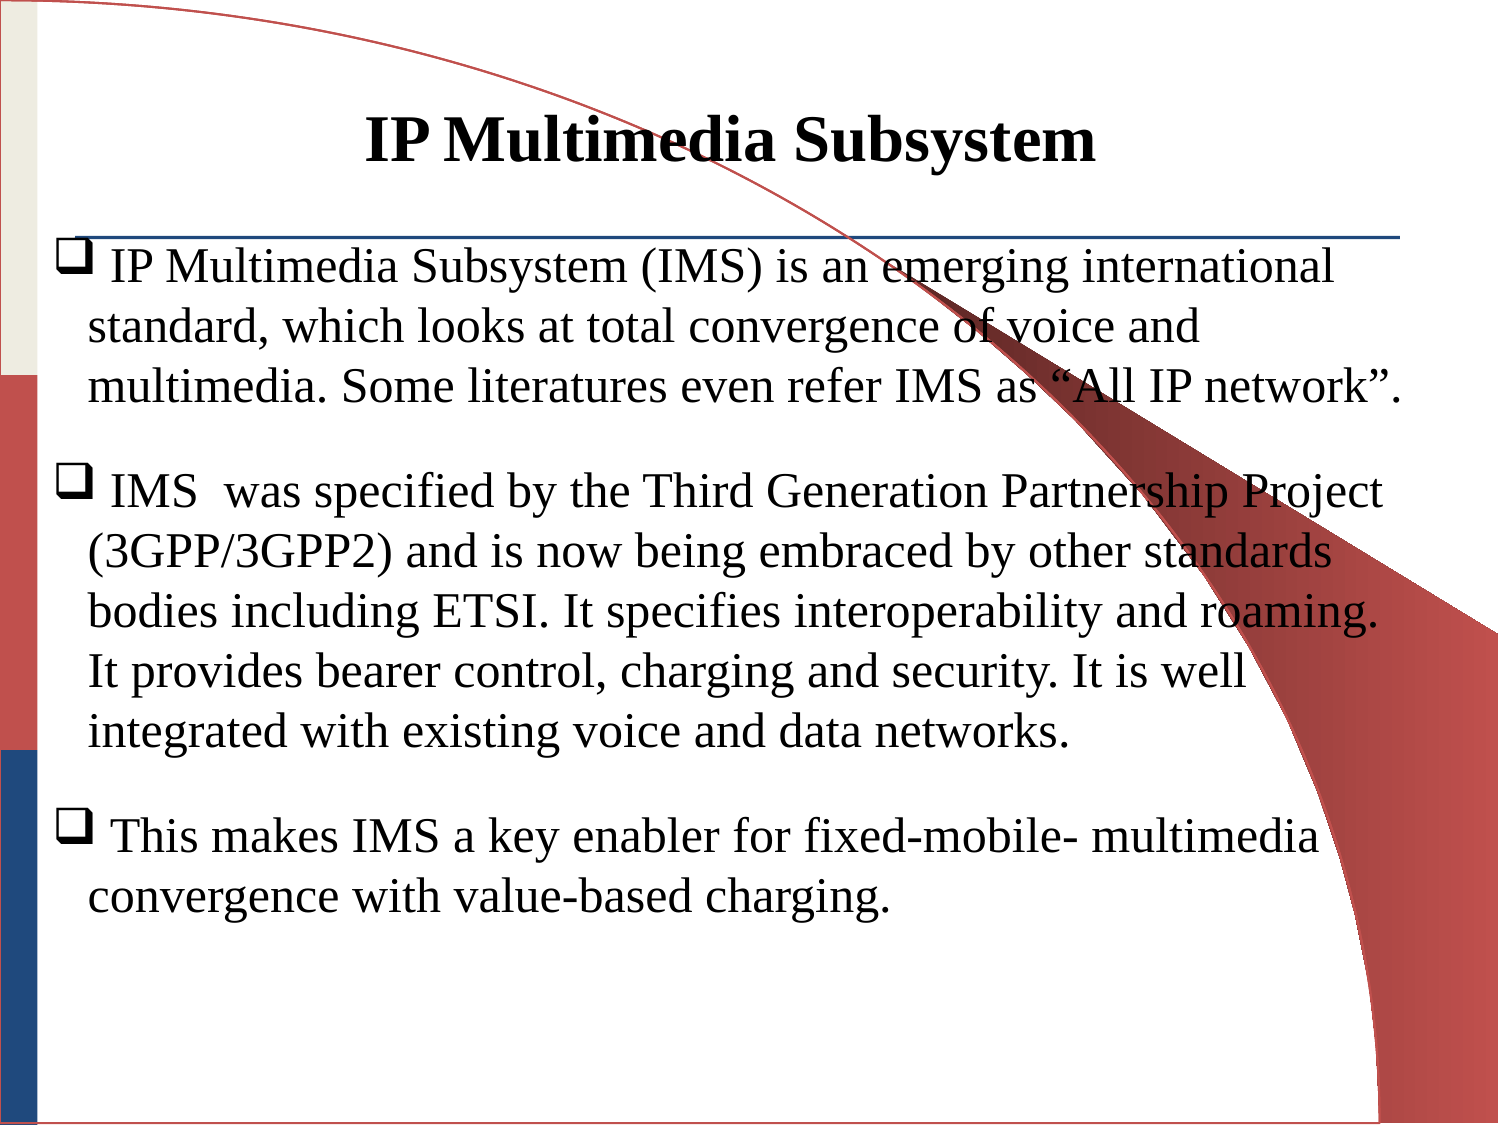

IP Multimedia Subsystem
 IP Multimedia Subsystem (IMS) is an emerging international standard, which looks at total convergence of voice and multimedia. Some literatures even refer IMS as “All IP network”.
 IMS was specified by the Third Generation Partnership Project (3GPP/3GPP2) and is now being embraced by other standards bodies including ETSI. It specifies interoperability and roaming. It provides bearer control, charging and security. It is well integrated with existing voice and data networks.
 This makes IMS a key enabler for fixed-mobile- multimedia convergence with value-based charging.